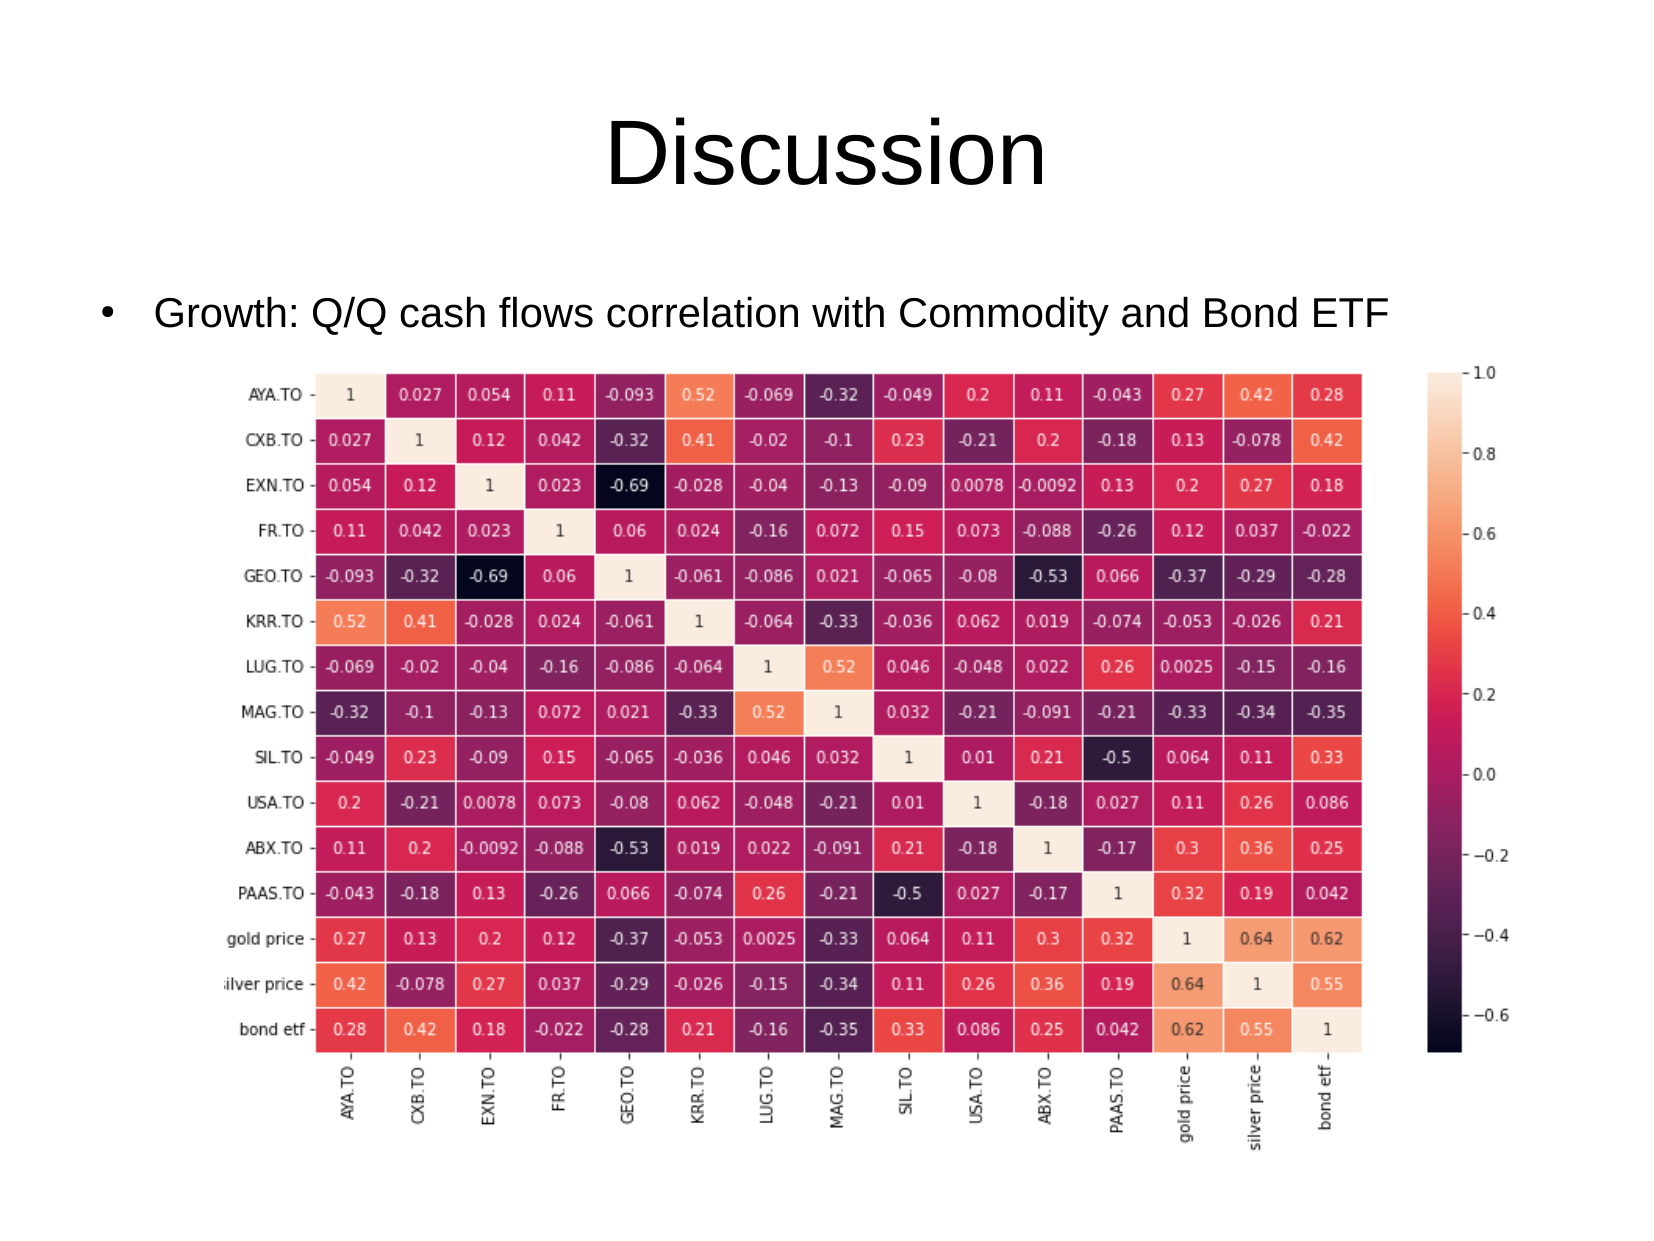

# Discussion
Growth: Q/Q cash flows correlation with Commodity and Bond ETF